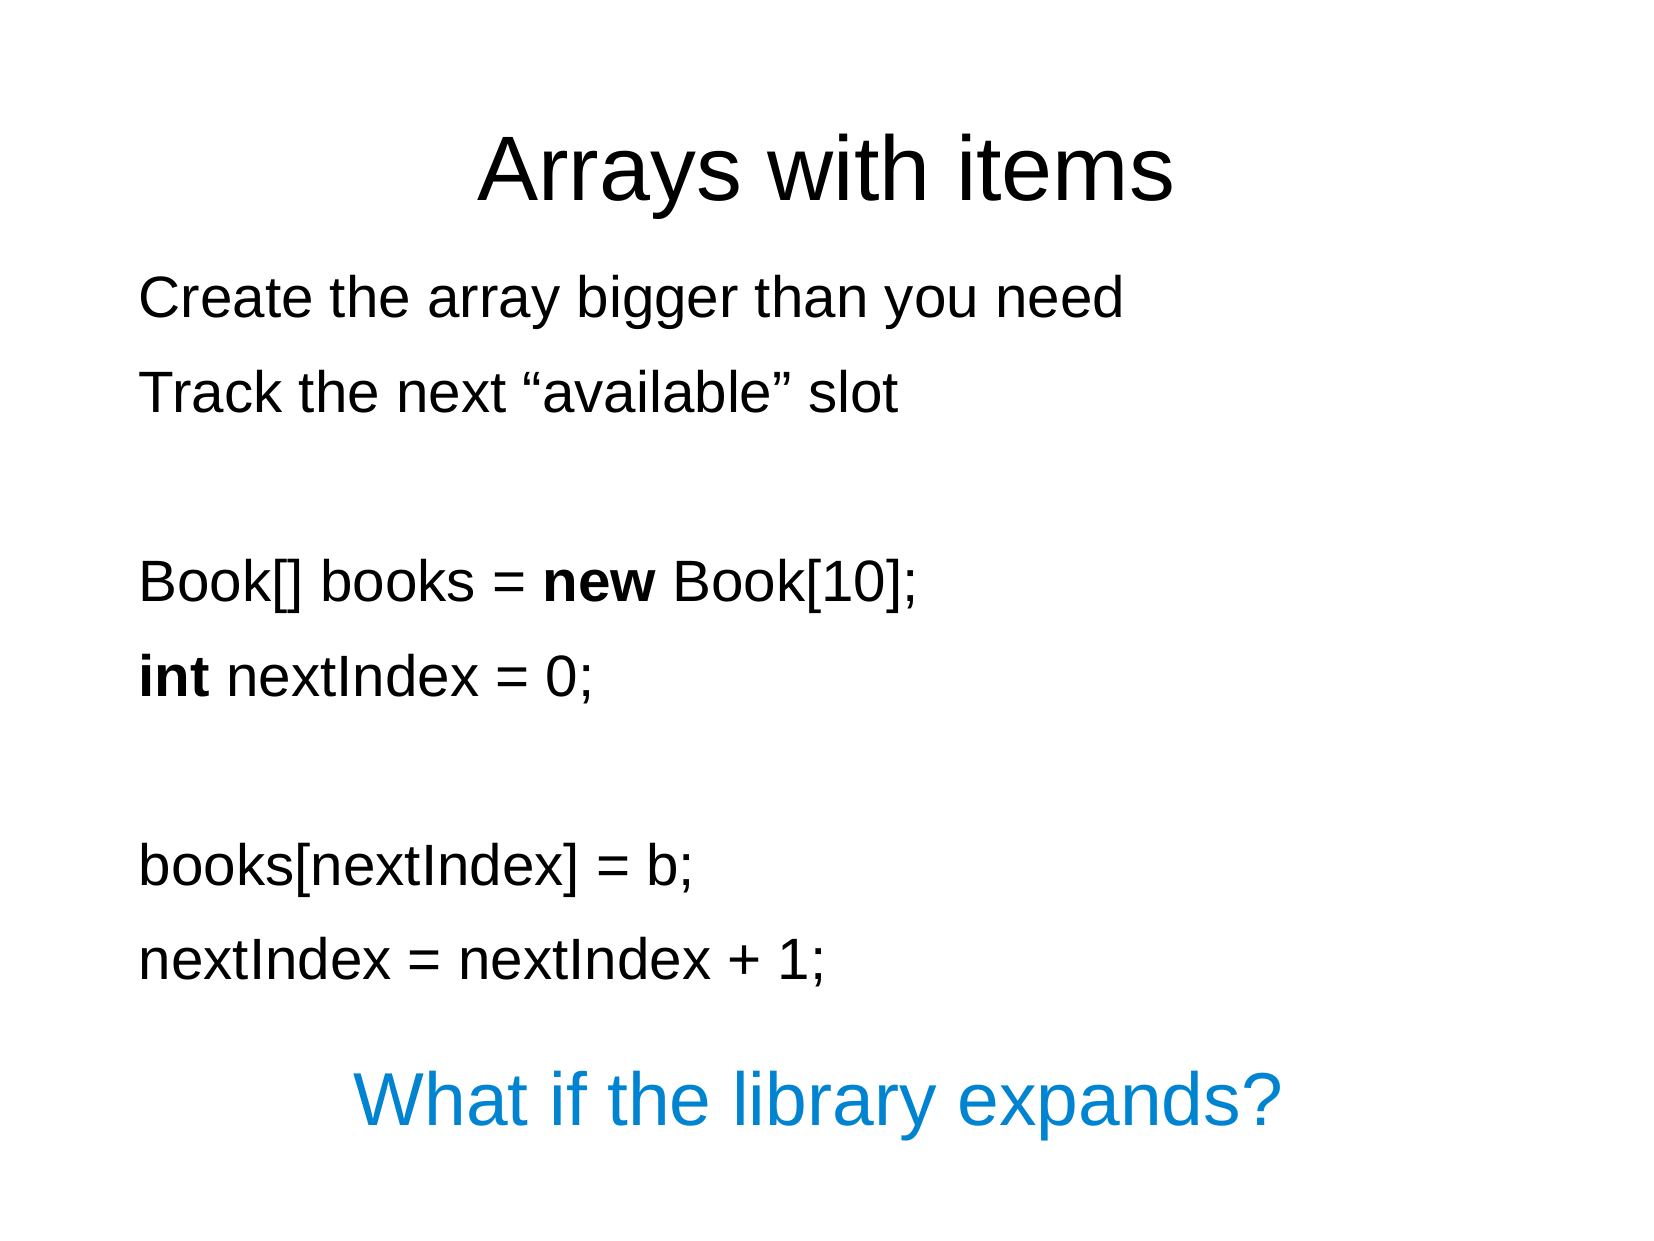

# Arrays with items
Create the array bigger than you need
Track the next “available” slot
Book[] books = new Book[10];
int nextIndex = 0;
books[nextIndex] = b;
nextIndex = nextIndex + 1;
What if the library expands?